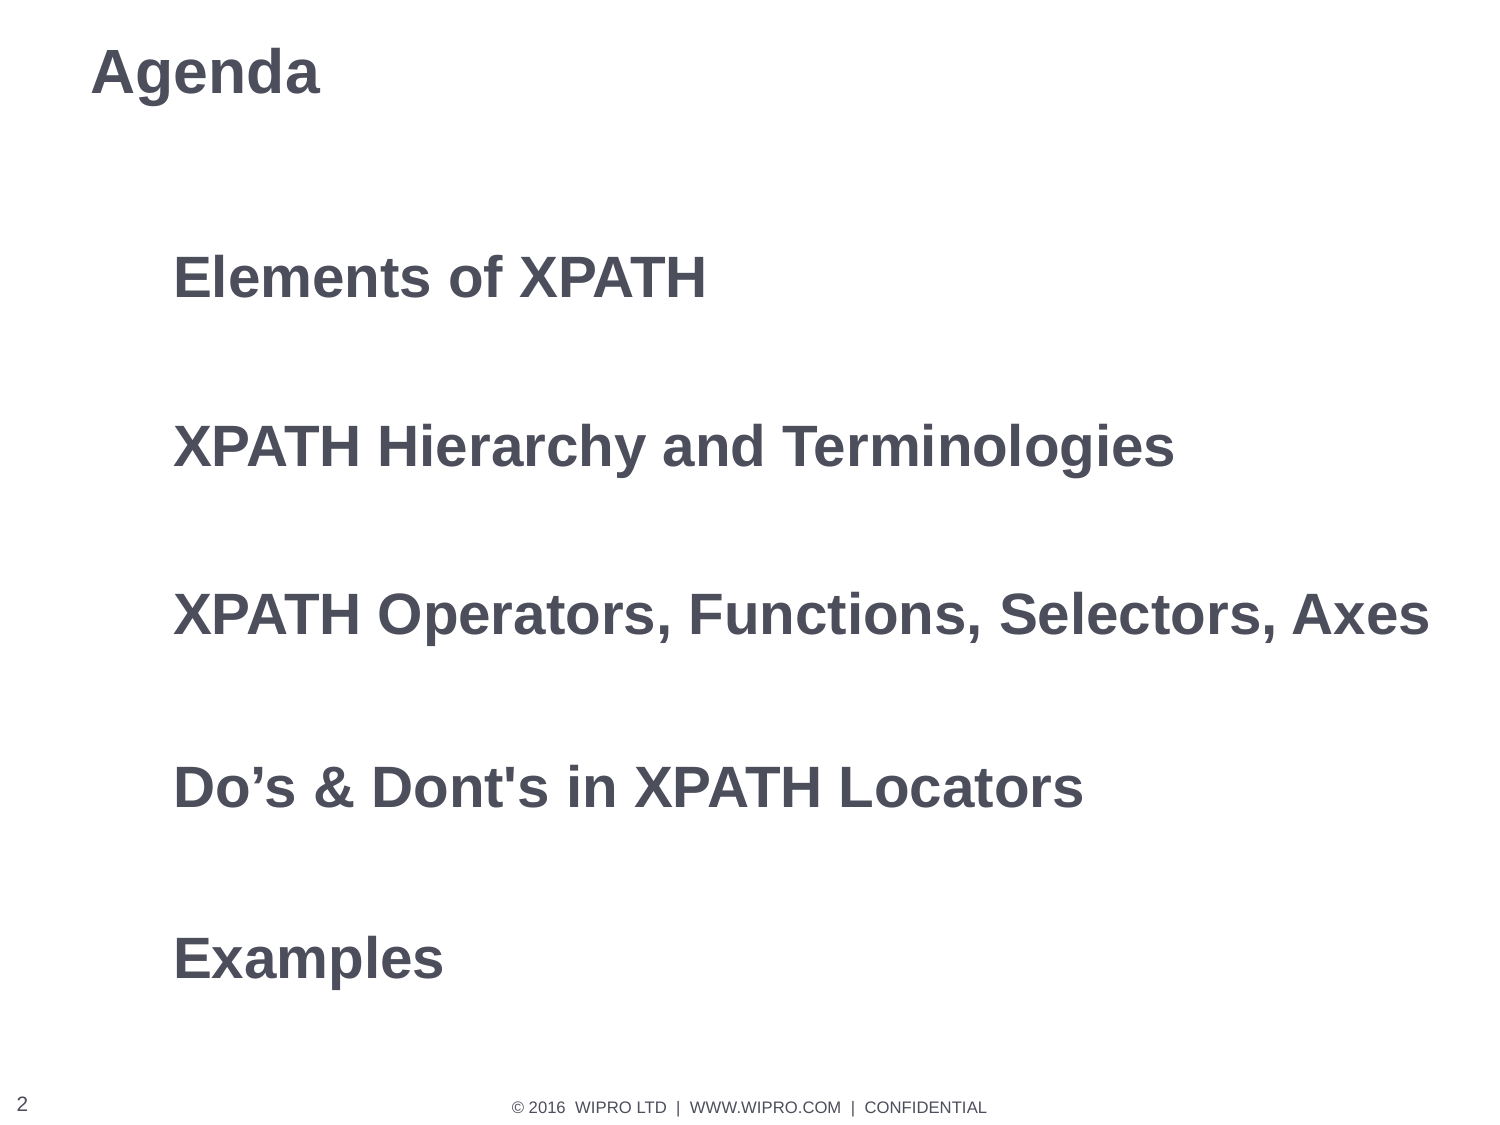

# Agenda
Elements of XPATH
XPATH Hierarchy and Terminologies
XPATH Operators, Functions, Selectors, Axes
Do’s & Dont's in XPATH Locators
Examples